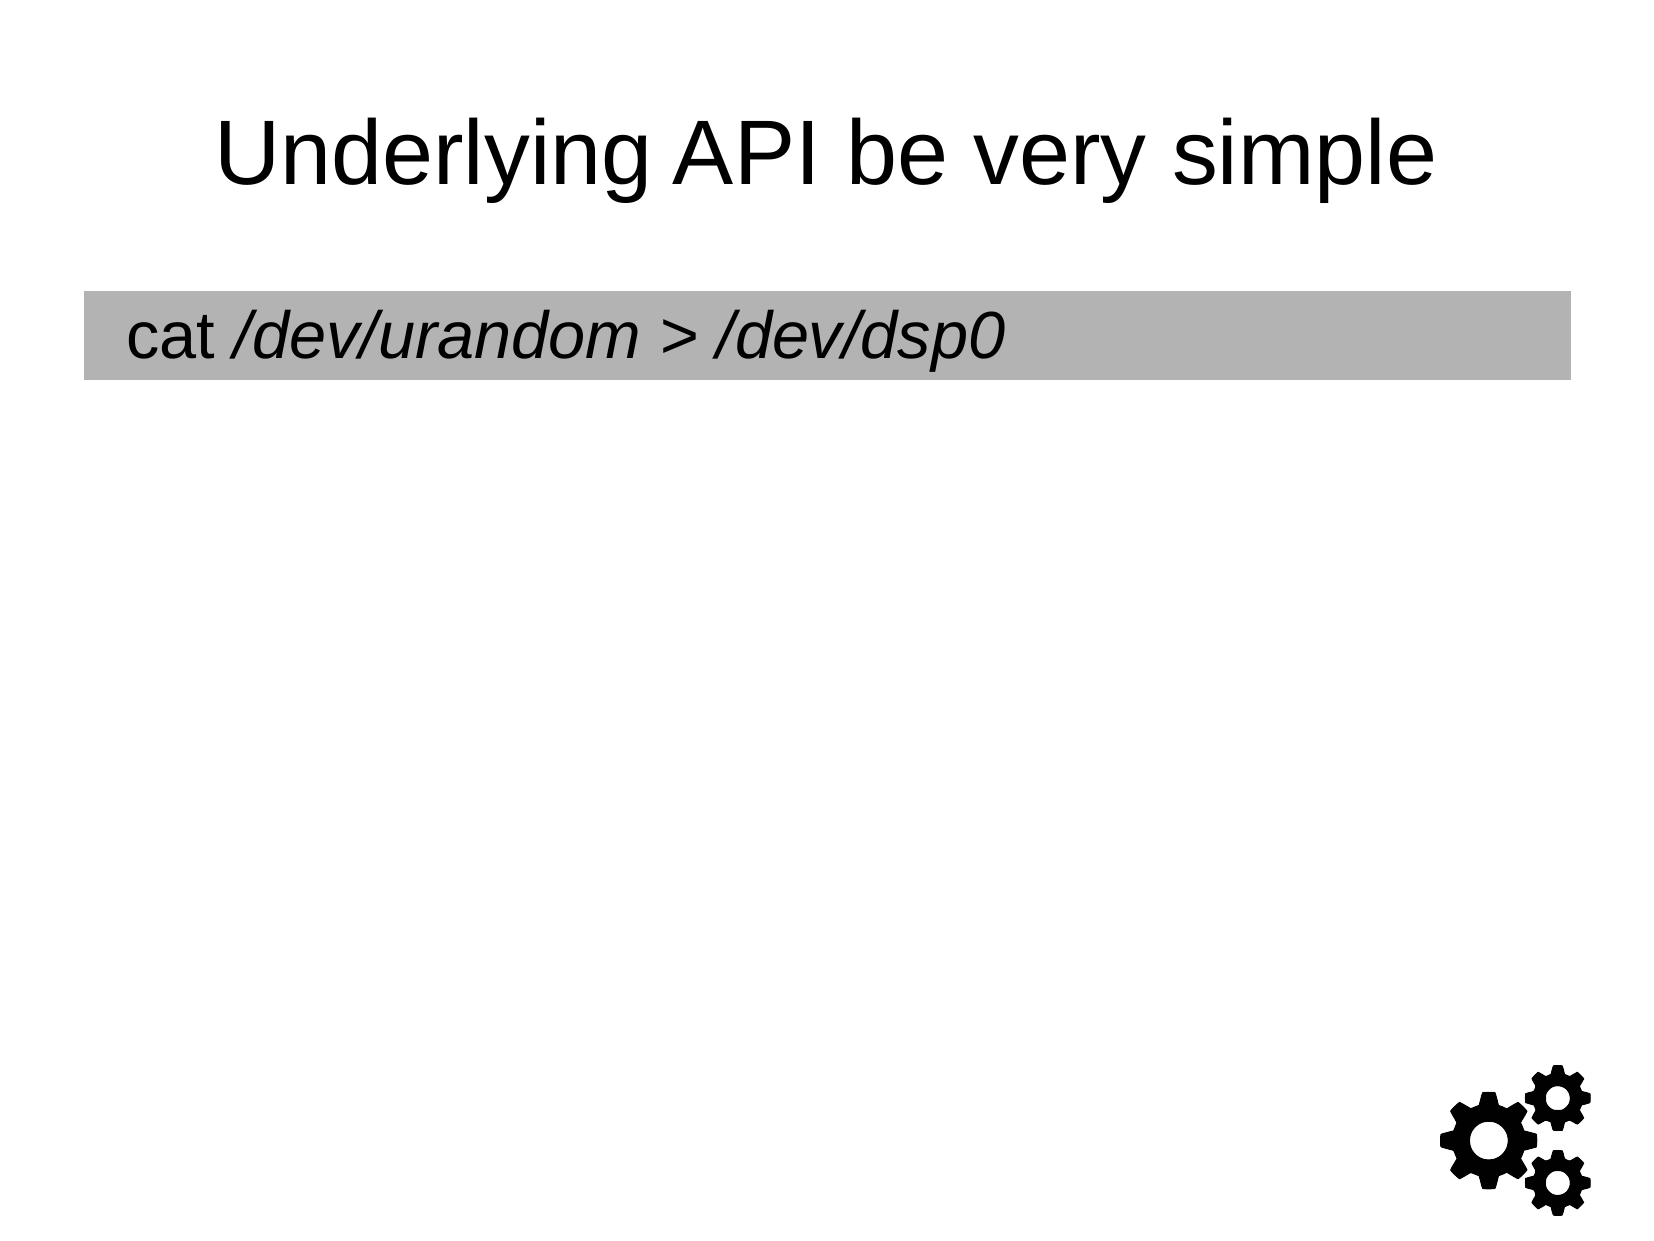

# Underlying API be very simple
| cat /dev/urandom > /dev/dsp0 |
| --- |